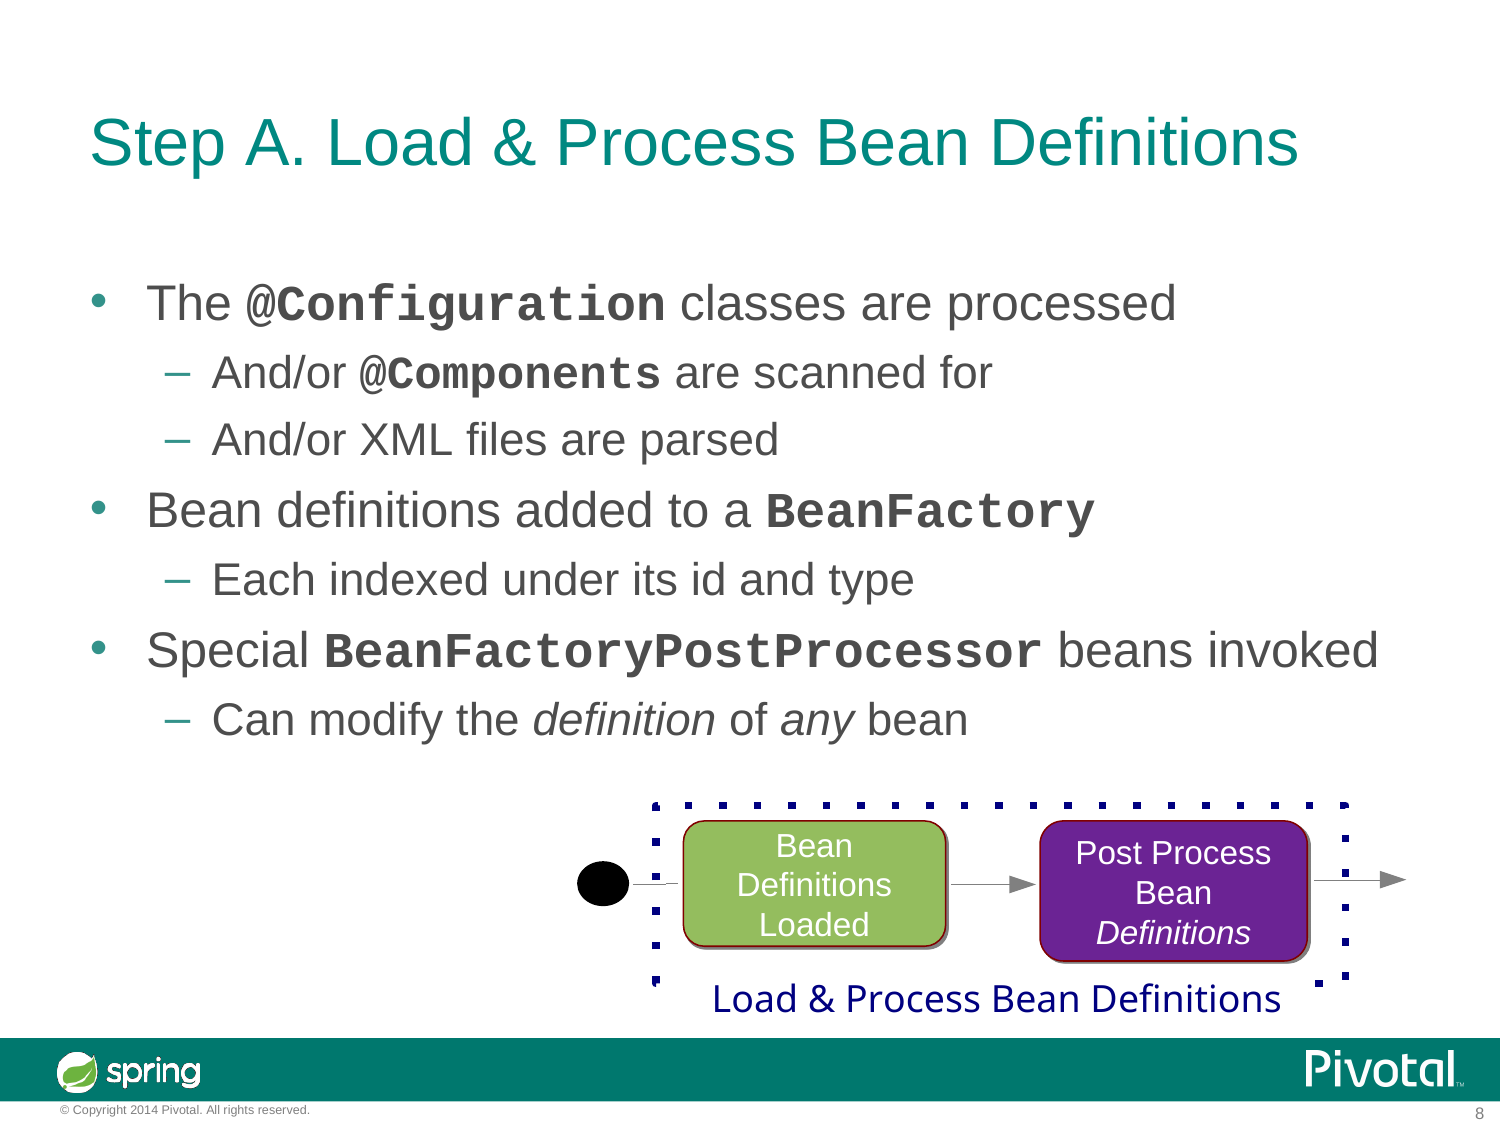

# Step A. Load & Process Bean Definitions
The @Configuration classes are processed
And/or @Components are scanned for
And/or XML files are parsed
Bean definitions added to a BeanFactory
Each indexed under its id and type
Special BeanFactoryPostProcessor beans invoked
Can modify the definition of any bean
Bean Definitions Loaded
Post Process
Bean Definitions
Load & Process Bean Definitions